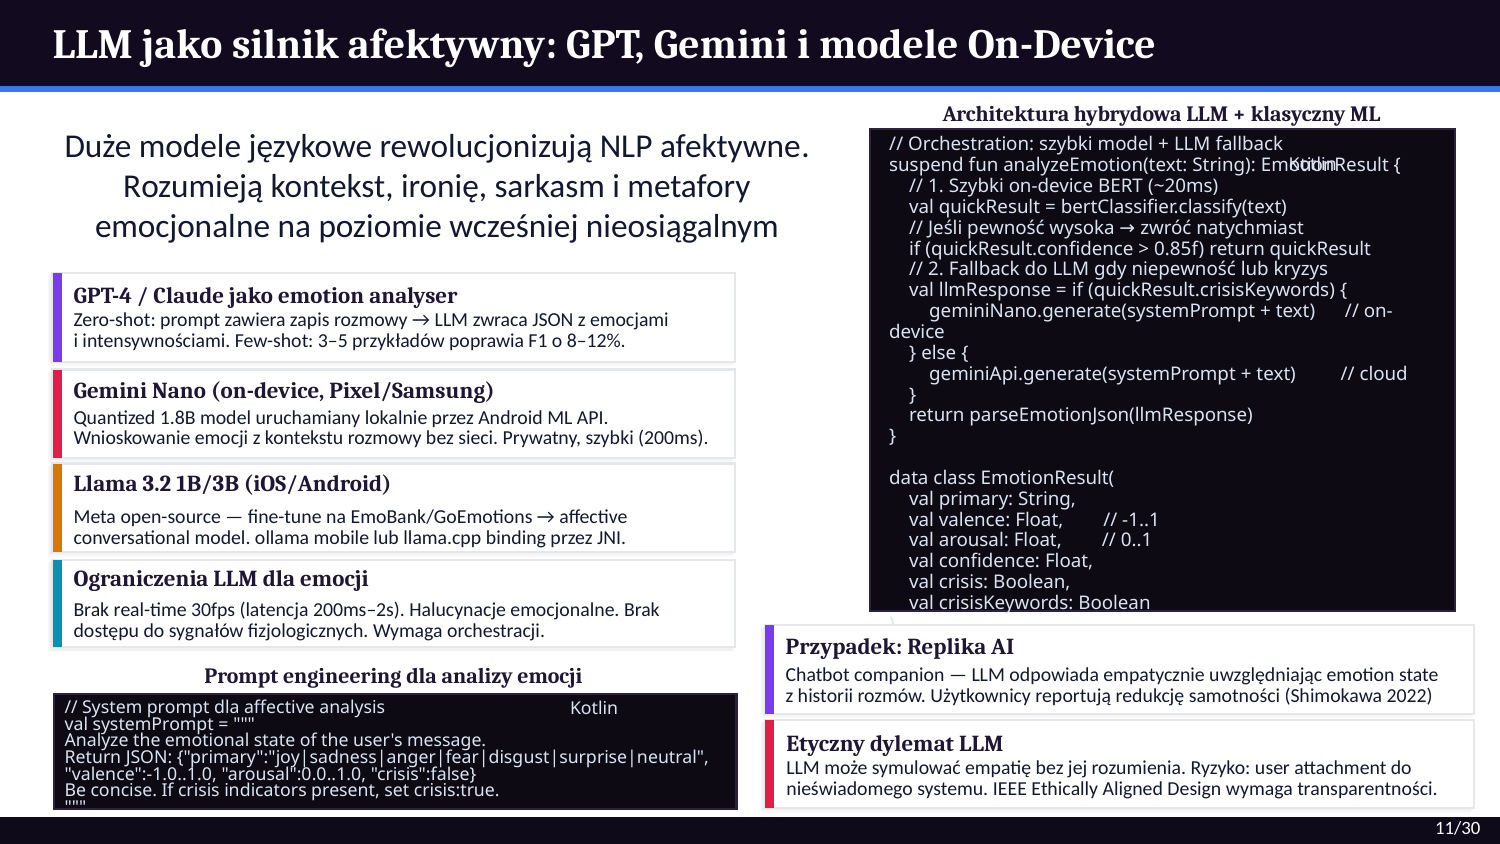

LLM jako silnik afektywny: GPT, Gemini i modele On-Device
Architektura hybrydowa LLM + klasyczny ML
Duże modele językowe rewolucjonizują NLP afektywne. Rozumieją kontekst, ironię, sarkasm i metafory emocjonalne na poziomie wcześniej nieosiągalnym
// Orchestration: szybki model + LLM fallback
suspend fun analyzeEmotion(text: String): EmotionResult {
 // 1. Szybki on-device BERT (~20ms)
 val quickResult = bertClassifier.classify(text)
 // Jeśli pewność wysoka → zwróć natychmiast
 if (quickResult.confidence > 0.85f) return quickResult
 // 2. Fallback do LLM gdy niepewność lub kryzys
 val llmResponse = if (quickResult.crisisKeywords) {
 geminiNano.generate(systemPrompt + text) // on-device
 } else {
 geminiApi.generate(systemPrompt + text) // cloud
 }
 return parseEmotionJson(llmResponse)
}
data class EmotionResult(
 val primary: String,
 val valence: Float, // -1..1
 val arousal: Float, // 0..1
 val confidence: Float,
 val crisis: Boolean,
 val crisisKeywords: Boolean
)
Kotlin
GPT-4 / Claude jako emotion analyser
Zero-shot: prompt zawiera zapis rozmowy → LLM zwraca JSON z emocjami
i intensywnościami. Few-shot: 3–5 przykładów poprawia F1 o 8–12%.
Gemini Nano (on-device, Pixel/Samsung)
Quantized 1.8B model uruchamiany lokalnie przez Android ML API. Wnioskowanie emocji z kontekstu rozmowy bez sieci. Prywatny, szybki (200ms).
Llama 3.2 1B/3B (iOS/Android)
Meta open-source — fine-tune na EmoBank/GoEmotions → affective conversational model. ollama mobile lub llama.cpp binding przez JNI.
Ograniczenia LLM dla emocji
Brak real-time 30fps (latencja 200ms–2s). Halucynacje emocjonalne. Brak dostępu do sygnałów fizjologicznych. Wymaga orchestracji.
Przypadek: Replika AI
Chatbot companion — LLM odpowiada empatycznie uwzględniając emotion state
z historii rozmów. Użytkownicy reportują redukcję samotności (Shimokawa 2022)
Prompt engineering dla analizy emocji
Kotlin
// System prompt dla affective analysis
val systemPrompt = """
Analyze the emotional state of the user's message.
Return JSON: {"primary":"joy|sadness|anger|fear|disgust|surprise|neutral",
"valence":-1.0..1.0, "arousal":0.0..1.0, "crisis":false}
Be concise. If crisis indicators present, set crisis:true.
"""
Etyczny dylemat LLM
LLM może symulować empatię bez jej rozumienia. Ryzyko: user attachment do nieświadomego systemu. IEEE Ethically Aligned Design wymaga transparentności.